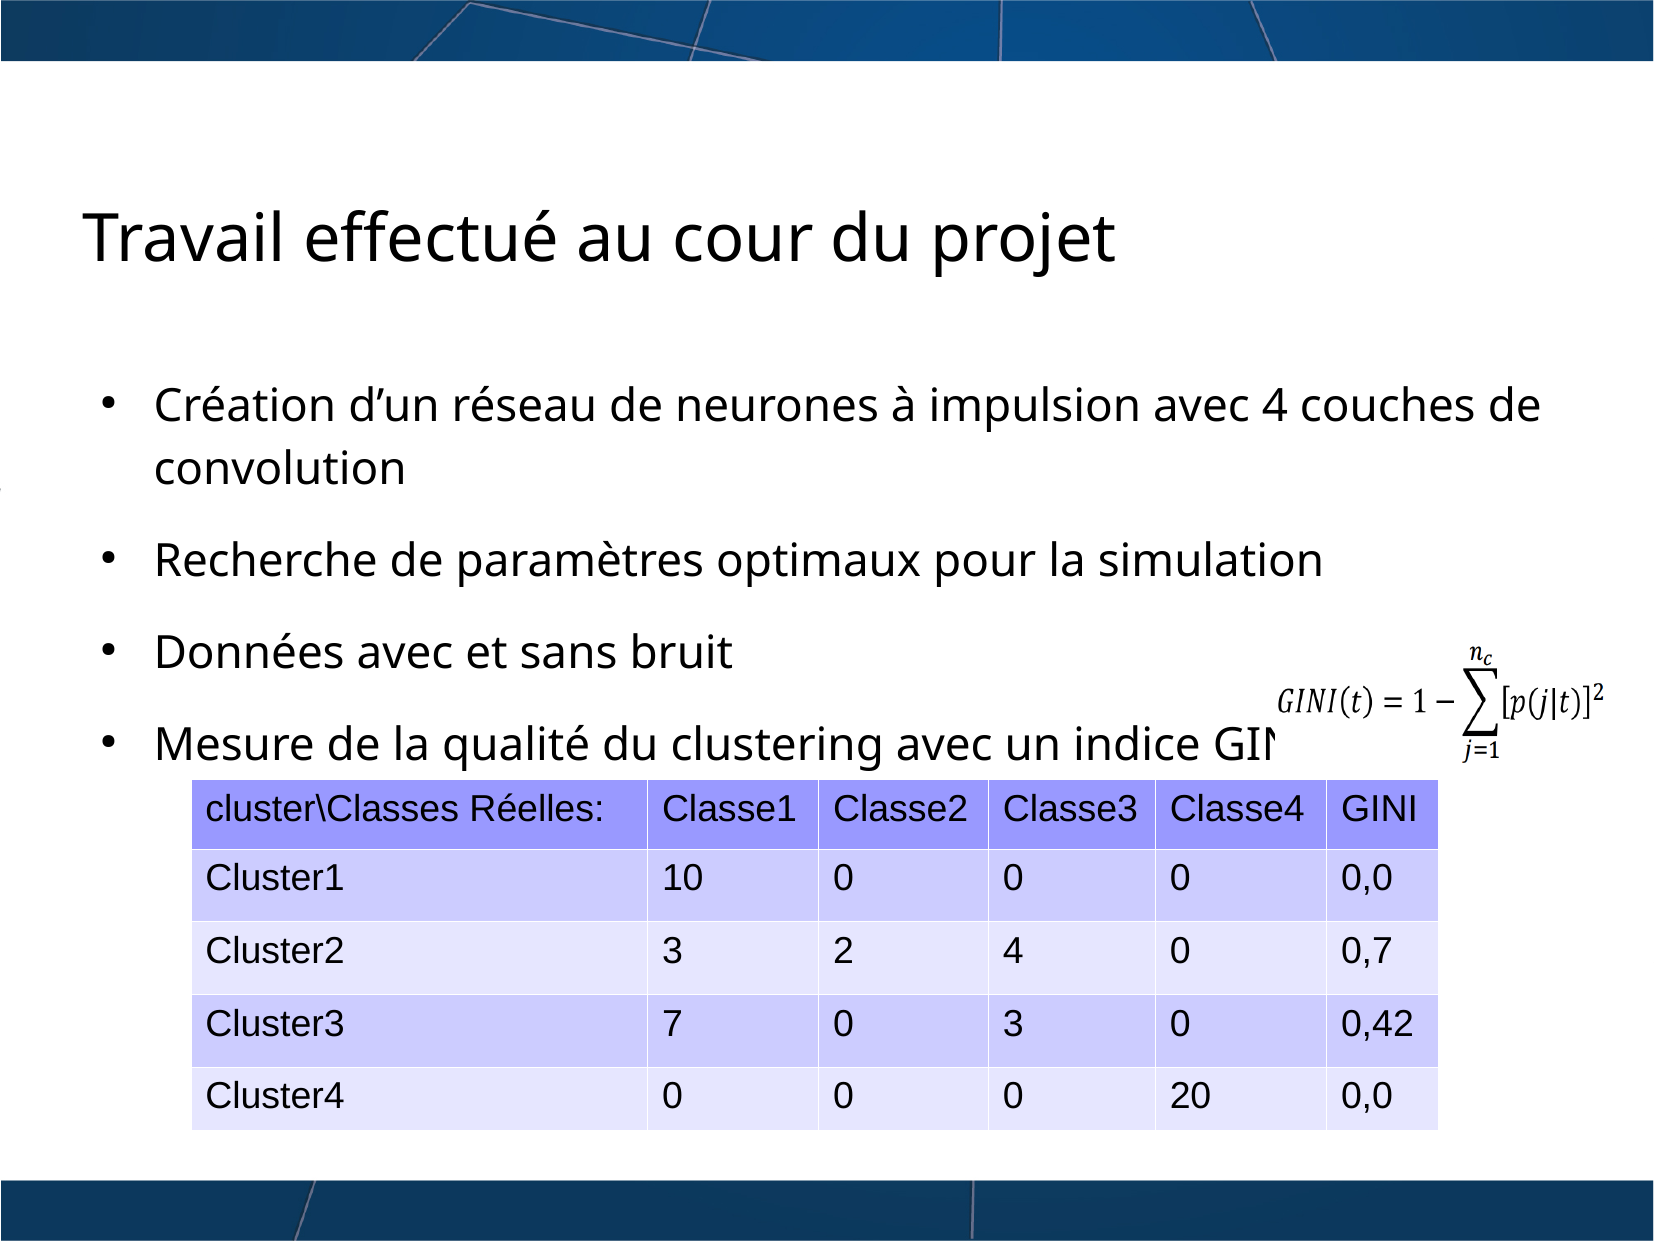

# Travail effectué au cour du projet
Création d’un réseau de neurones à impulsion avec 4 couches de convolution
Recherche de paramètres optimaux pour la simulation
Données avec et sans bruit
Mesure de la qualité du clustering avec un indice GINI
| cluster\Classes Réelles: | Classe1 | Classe2 | Classe3 | Classe4 | GINI |
| --- | --- | --- | --- | --- | --- |
| Cluster1 | 10 | 0 | 0 | 0 | 0,0 |
| Cluster2 | 3 | 2 | 4 | 0 | 0,7 |
| Cluster3 | 7 | 0 | 3 | 0 | 0,42 |
| Cluster4 | 0 | 0 | 0 | 20 | 0,0 |